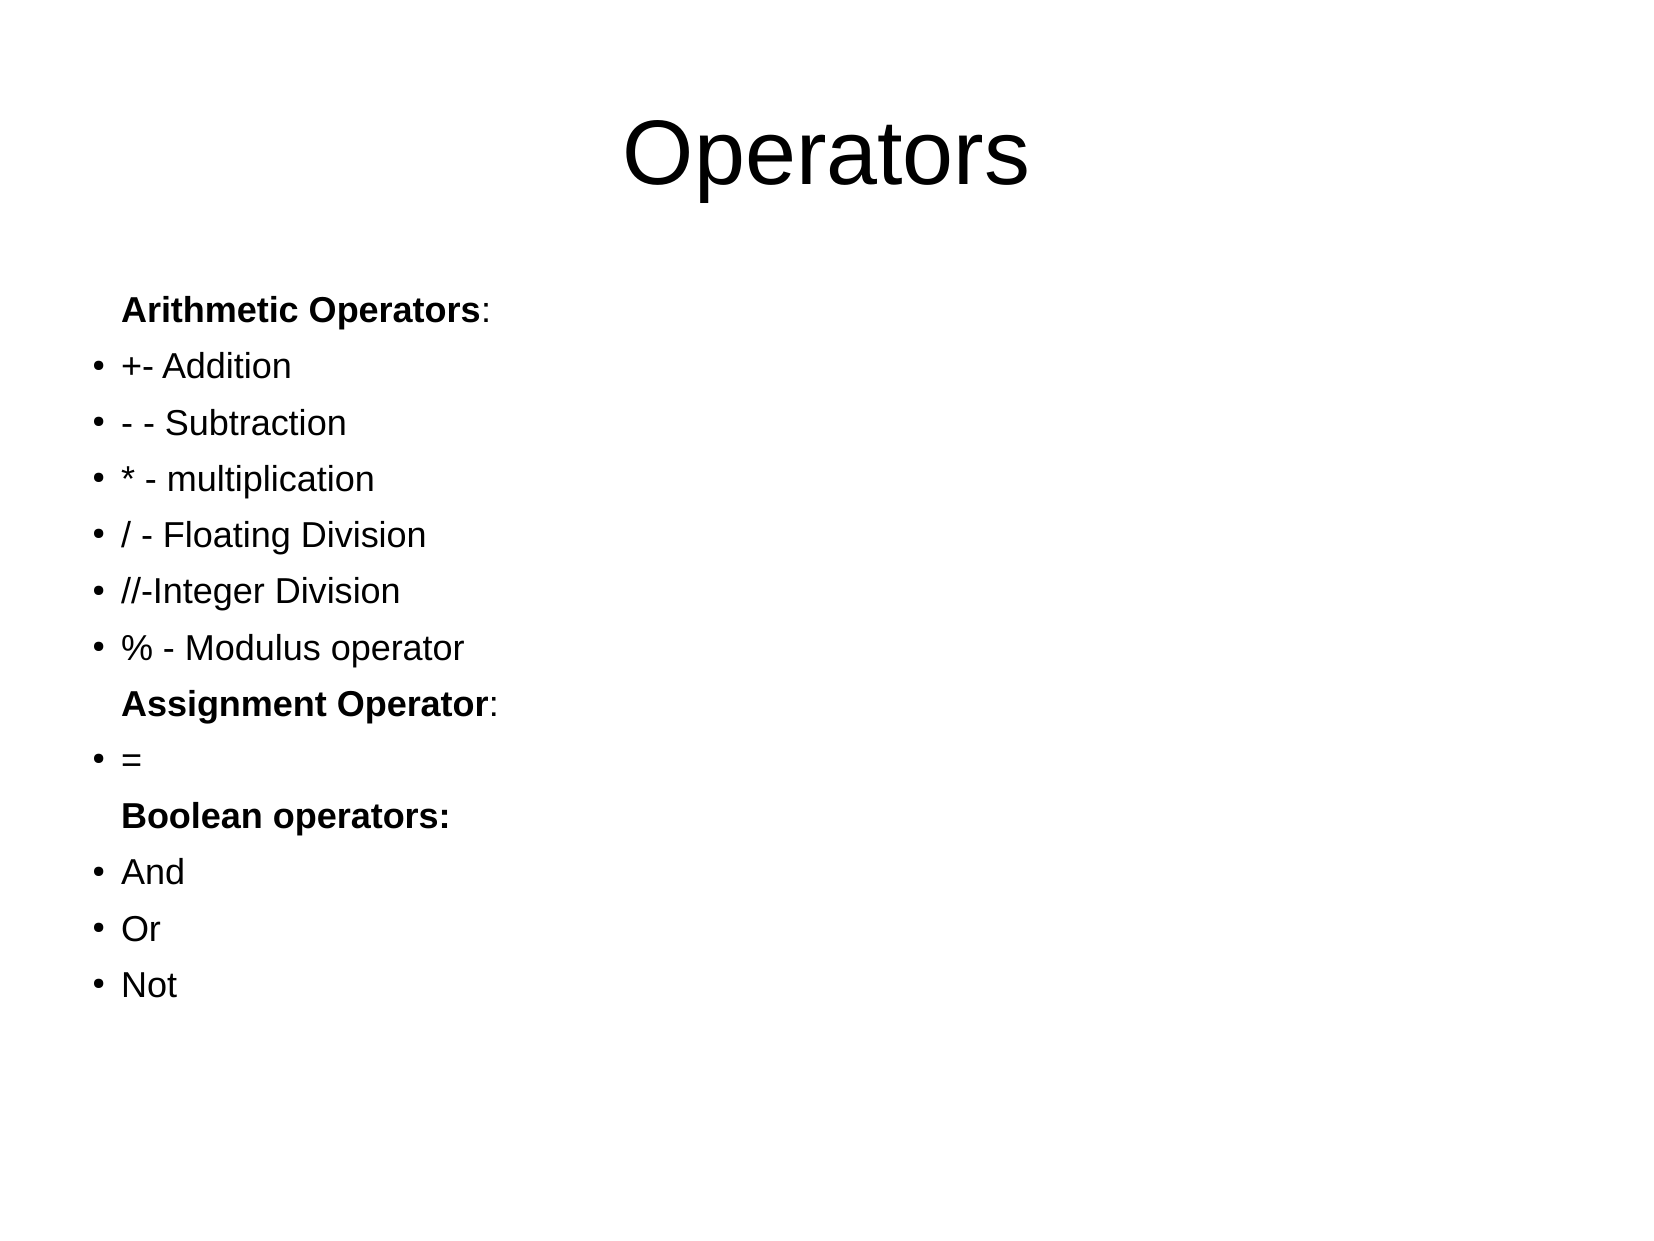

# Operators
Arithmetic Operators:
+- Addition
- - Subtraction
* - multiplication
/ - Floating Division
//-Integer Division
% - Modulus operator
Assignment Operator:
=
Boolean operators:
And
Or
Not